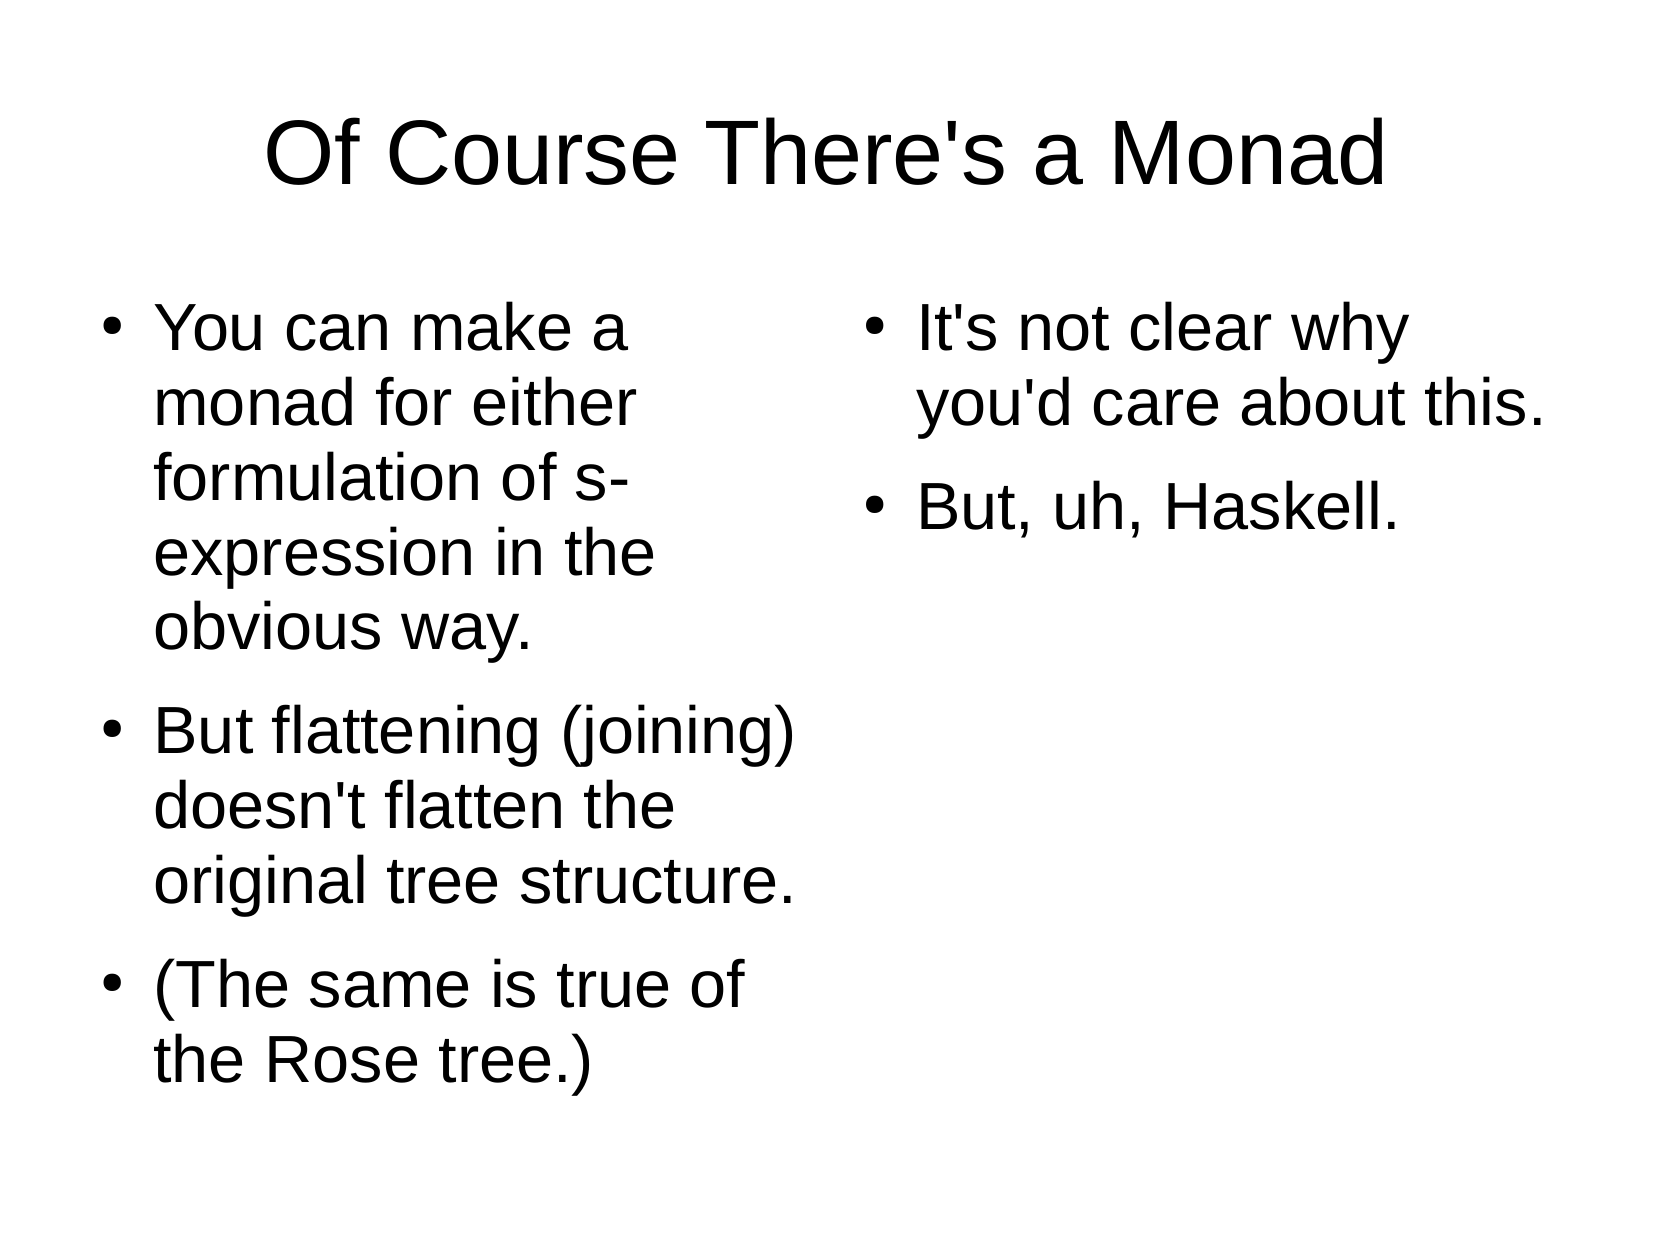

# Of Course There's a Monad
You can make a monad for either formulation of s-expression in the obvious way.
But flattening (joining) doesn't flatten the original tree structure.
(The same is true of the Rose tree.)
It's not clear why you'd care about this.
But, uh, Haskell.